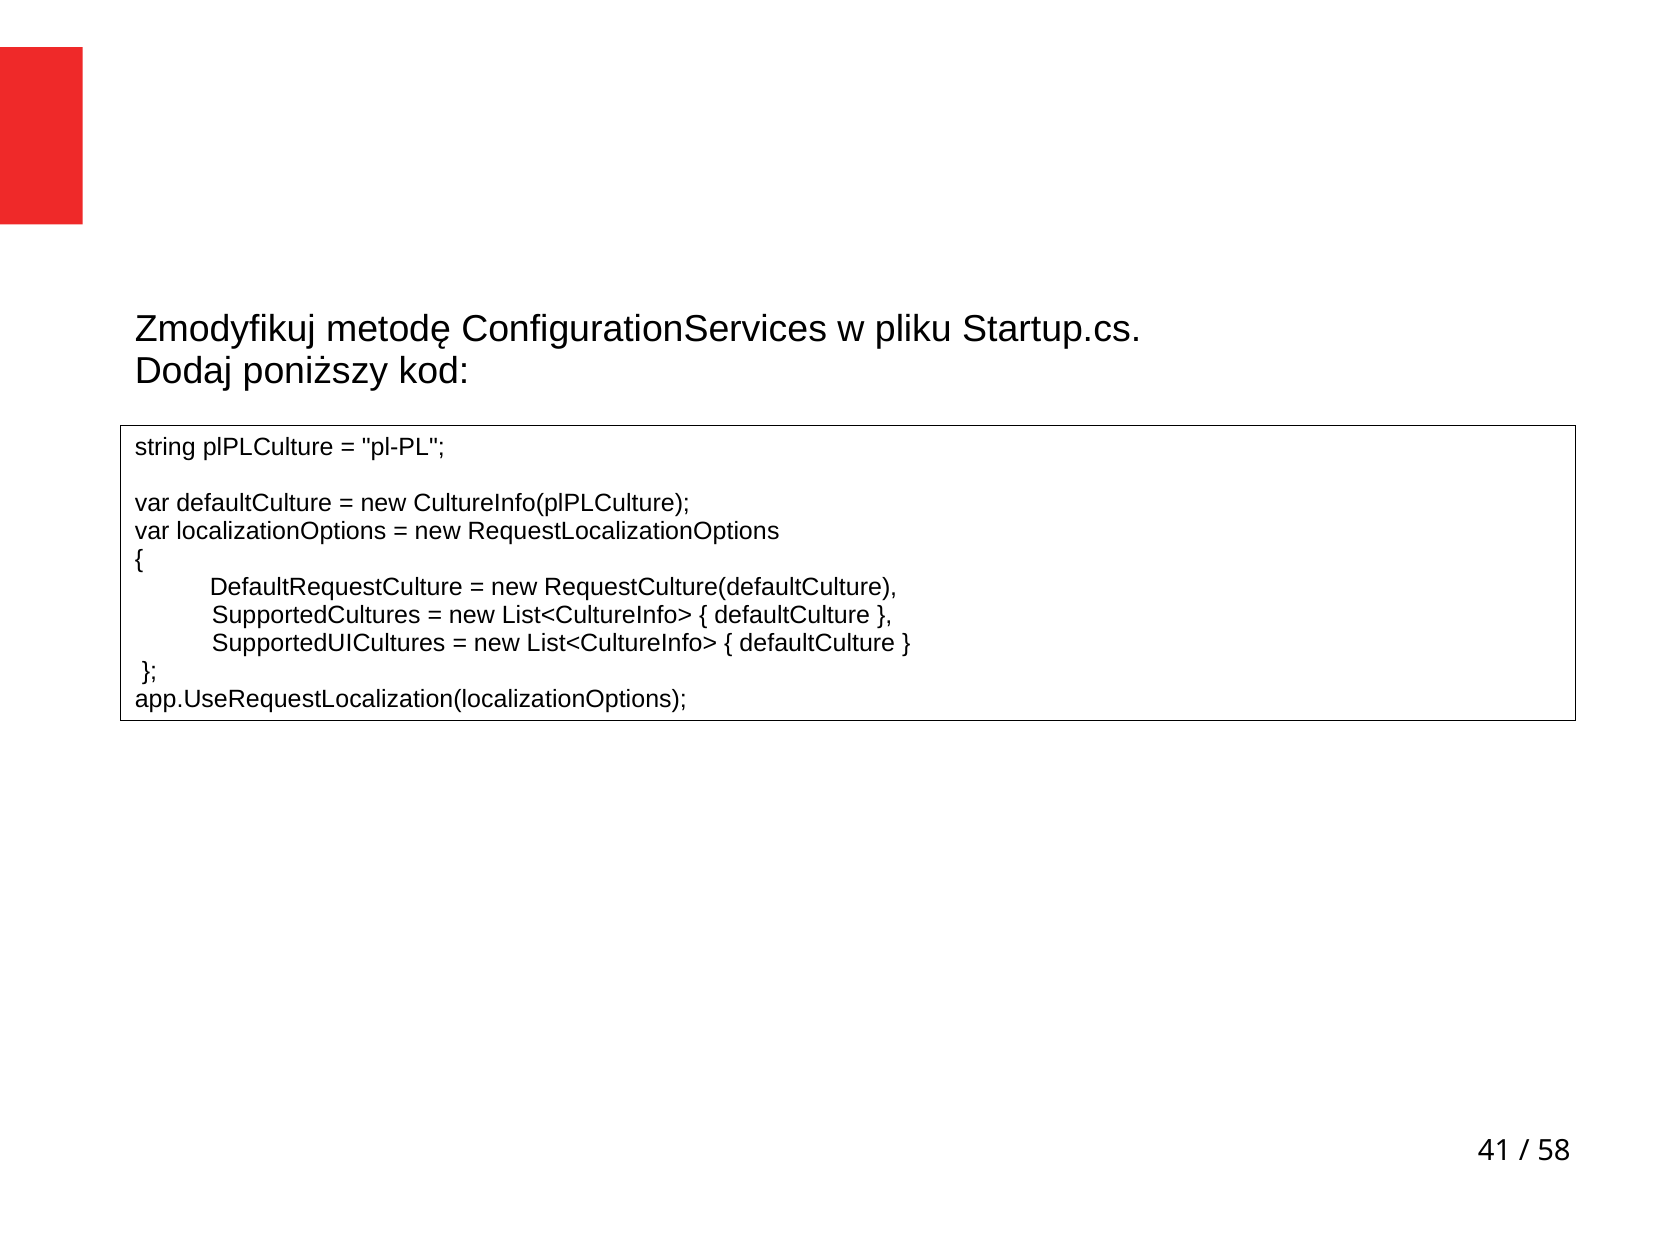

#
Zmodyfikuj metodę ConfigurationServices w pliku Startup.cs.
Dodaj poniższy kod:
string plPLCulture = "pl-PL";
var defaultCulture = new CultureInfo(plPLCulture);
var localizationOptions = new RequestLocalizationOptions
{
	DefaultRequestCulture = new RequestCulture(defaultCulture),
 SupportedCultures = new List<CultureInfo> { defaultCulture },
 SupportedUICultures = new List<CultureInfo> { defaultCulture }
 };
app.UseRequestLocalization(localizationOptions);
41